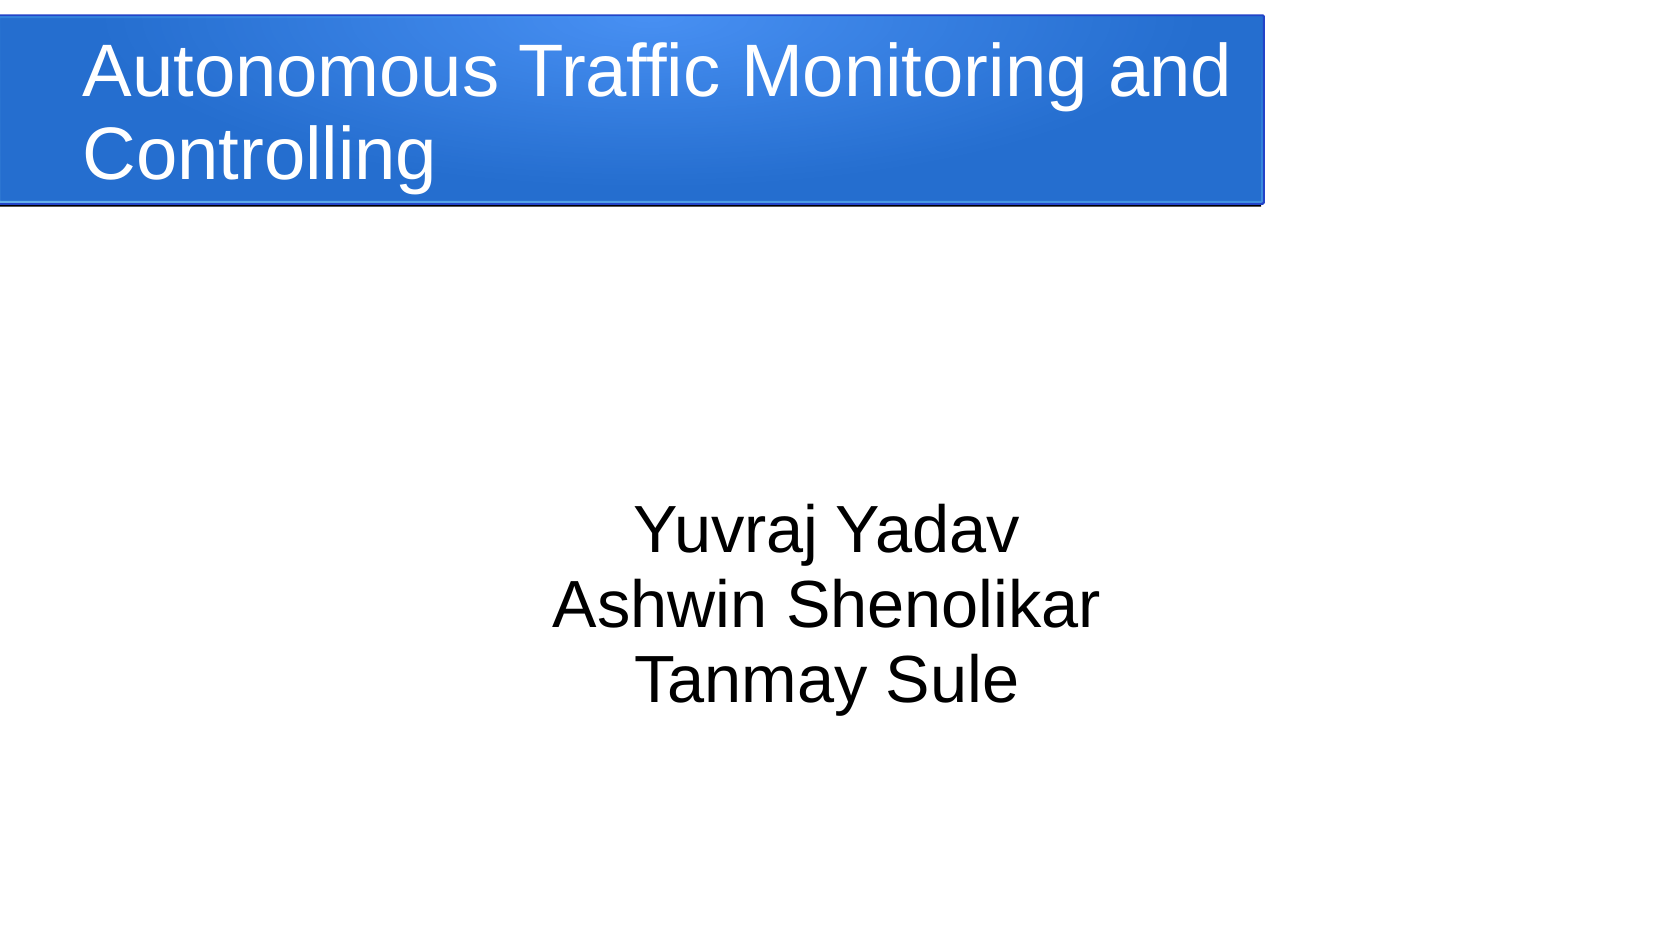

# Autonomous Traffic Monitoring and Controlling
Yuvraj Yadav
Ashwin Shenolikar
Tanmay Sule